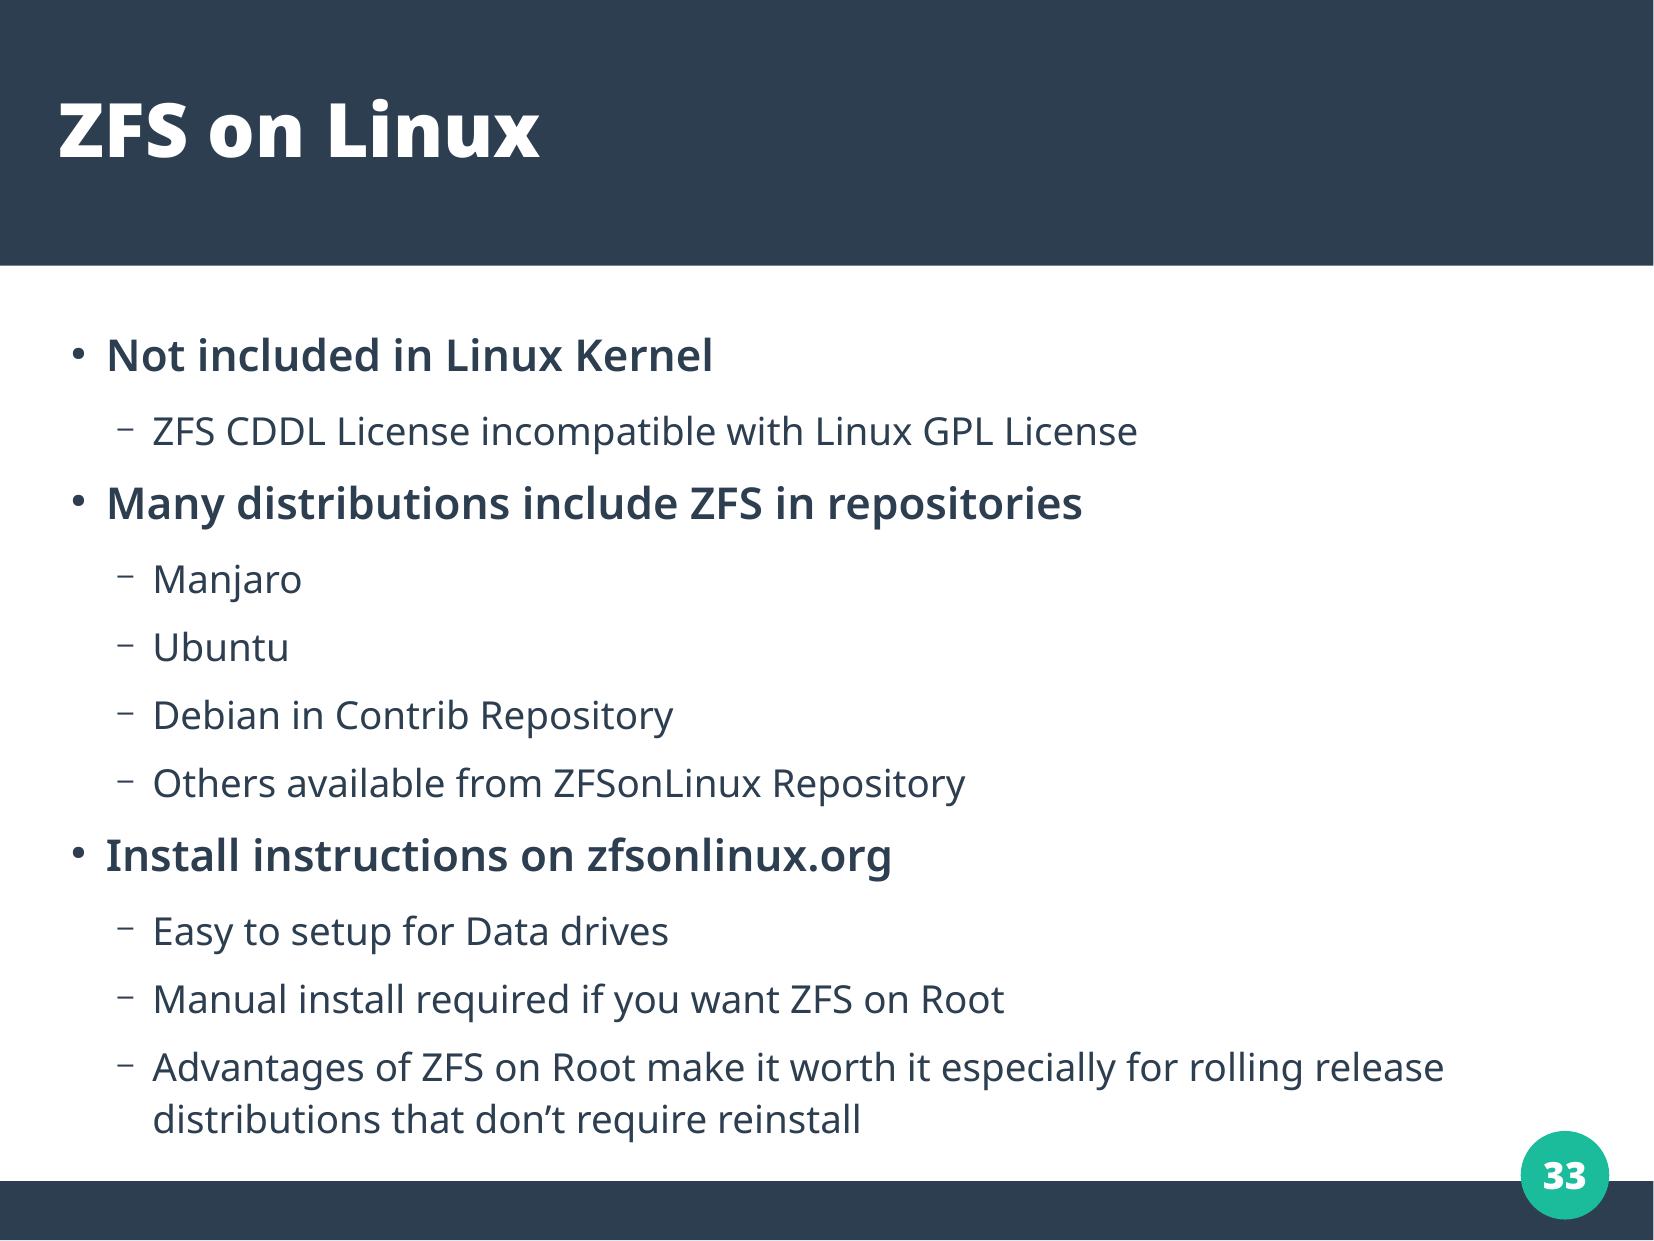

# ZFS on Linux
Not included in Linux Kernel
ZFS CDDL License incompatible with Linux GPL License
Many distributions include ZFS in repositories
Manjaro
Ubuntu
Debian in Contrib Repository
Others available from ZFSonLinux Repository
Install instructions on zfsonlinux.org
Easy to setup for Data drives
Manual install required if you want ZFS on Root
Advantages of ZFS on Root make it worth it especially for rolling release distributions that don’t require reinstall
33